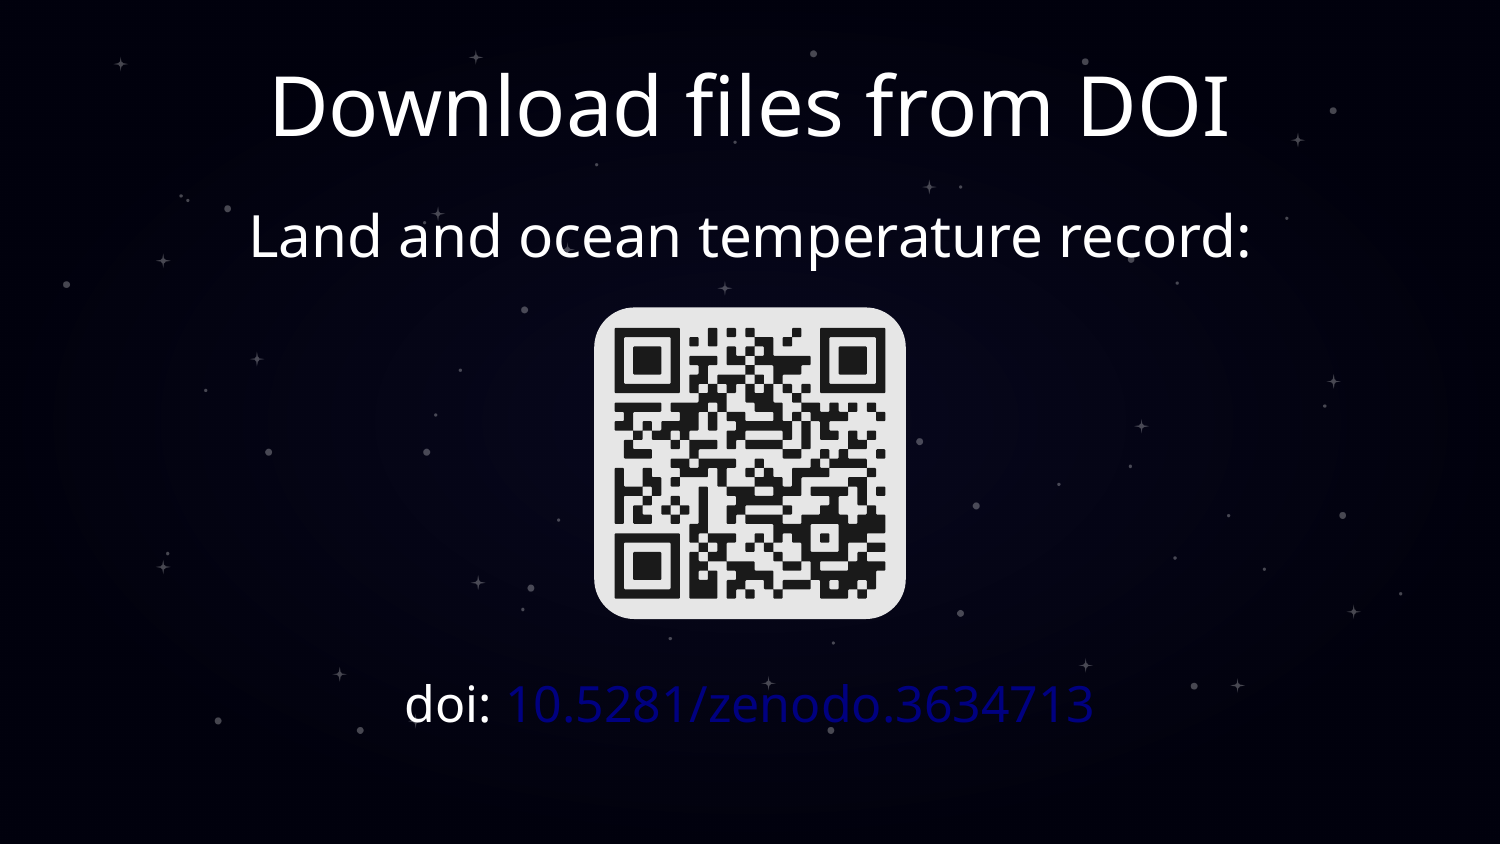

# Download files from DOI
Land and ocean temperature record:
doi: 10.5281/zenodo.3634713